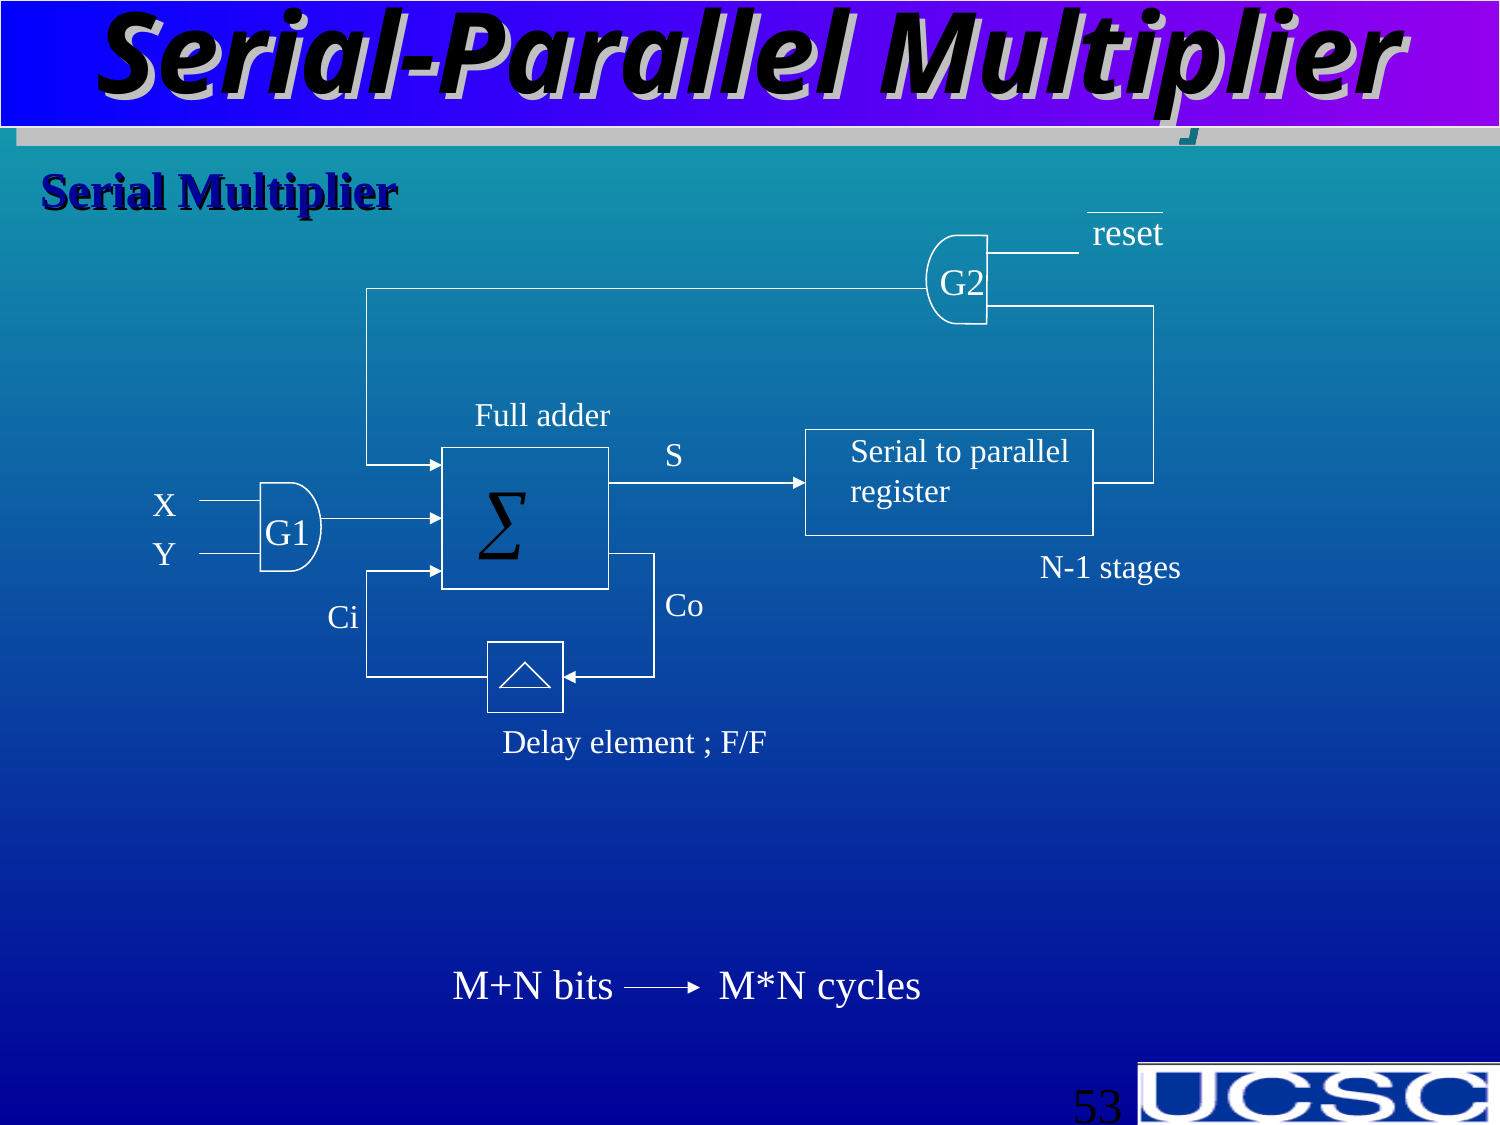

# Serial-Parallel Multiplier
Serial Multiplier
reset
G2
Full adder
Serial to parallel
register
S
X
G1
Y
N-1 stages
Co
Ci
Delay element ; F/F
M+N bits M*N cycles
53